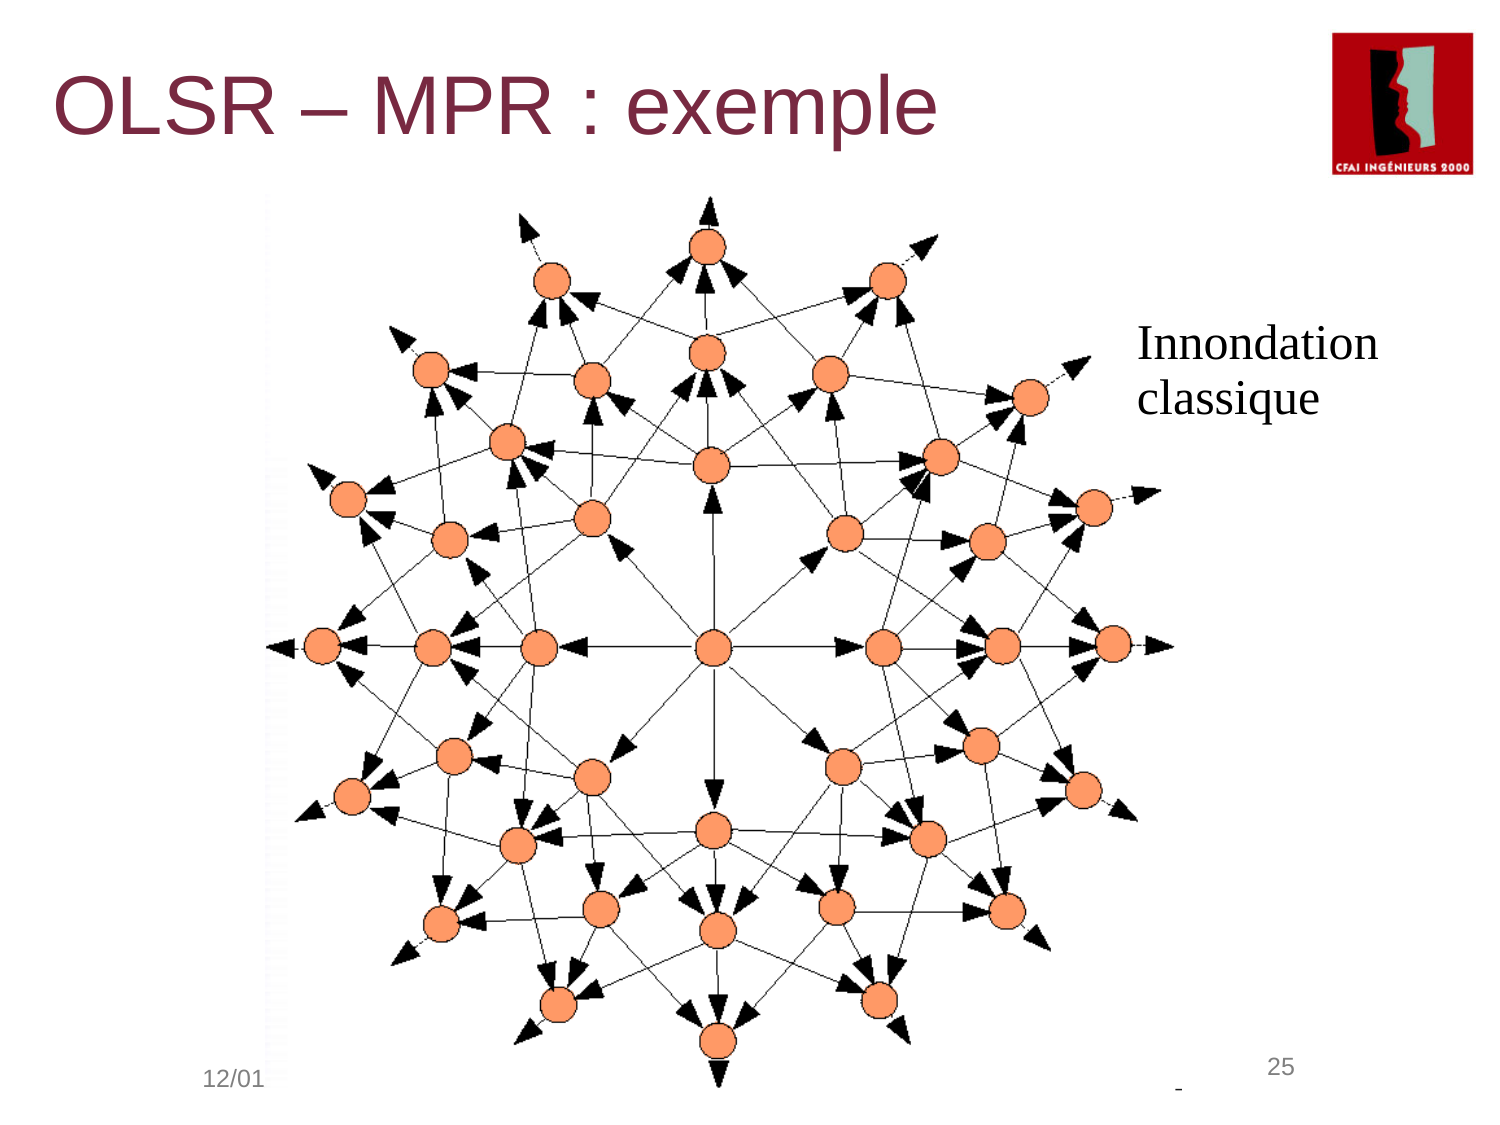

# OLSR – MPR : exemple
Innondation classique
25